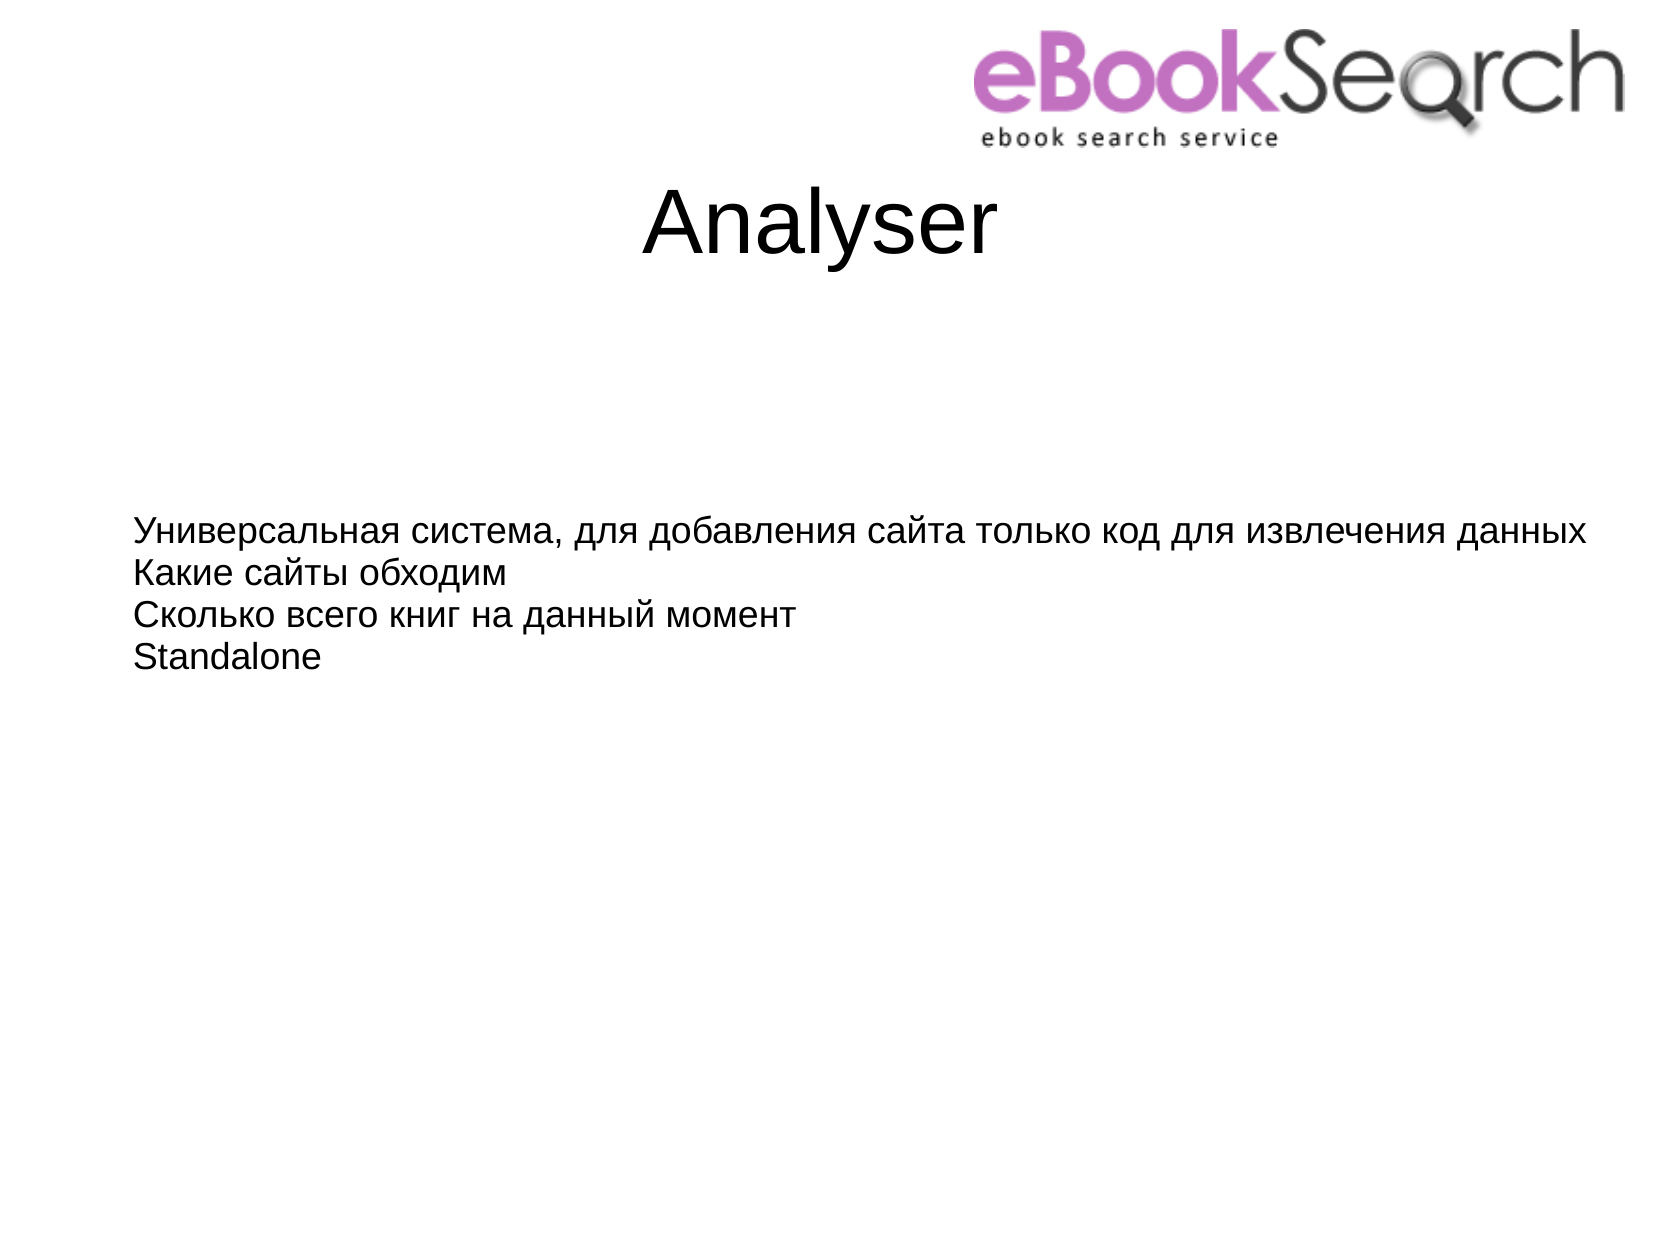

# Analyser
Универсальная система, для добавления сайта только код для извлечения данных
Какие сайты обходим
Сколько всего книг на данный момент
Standalone